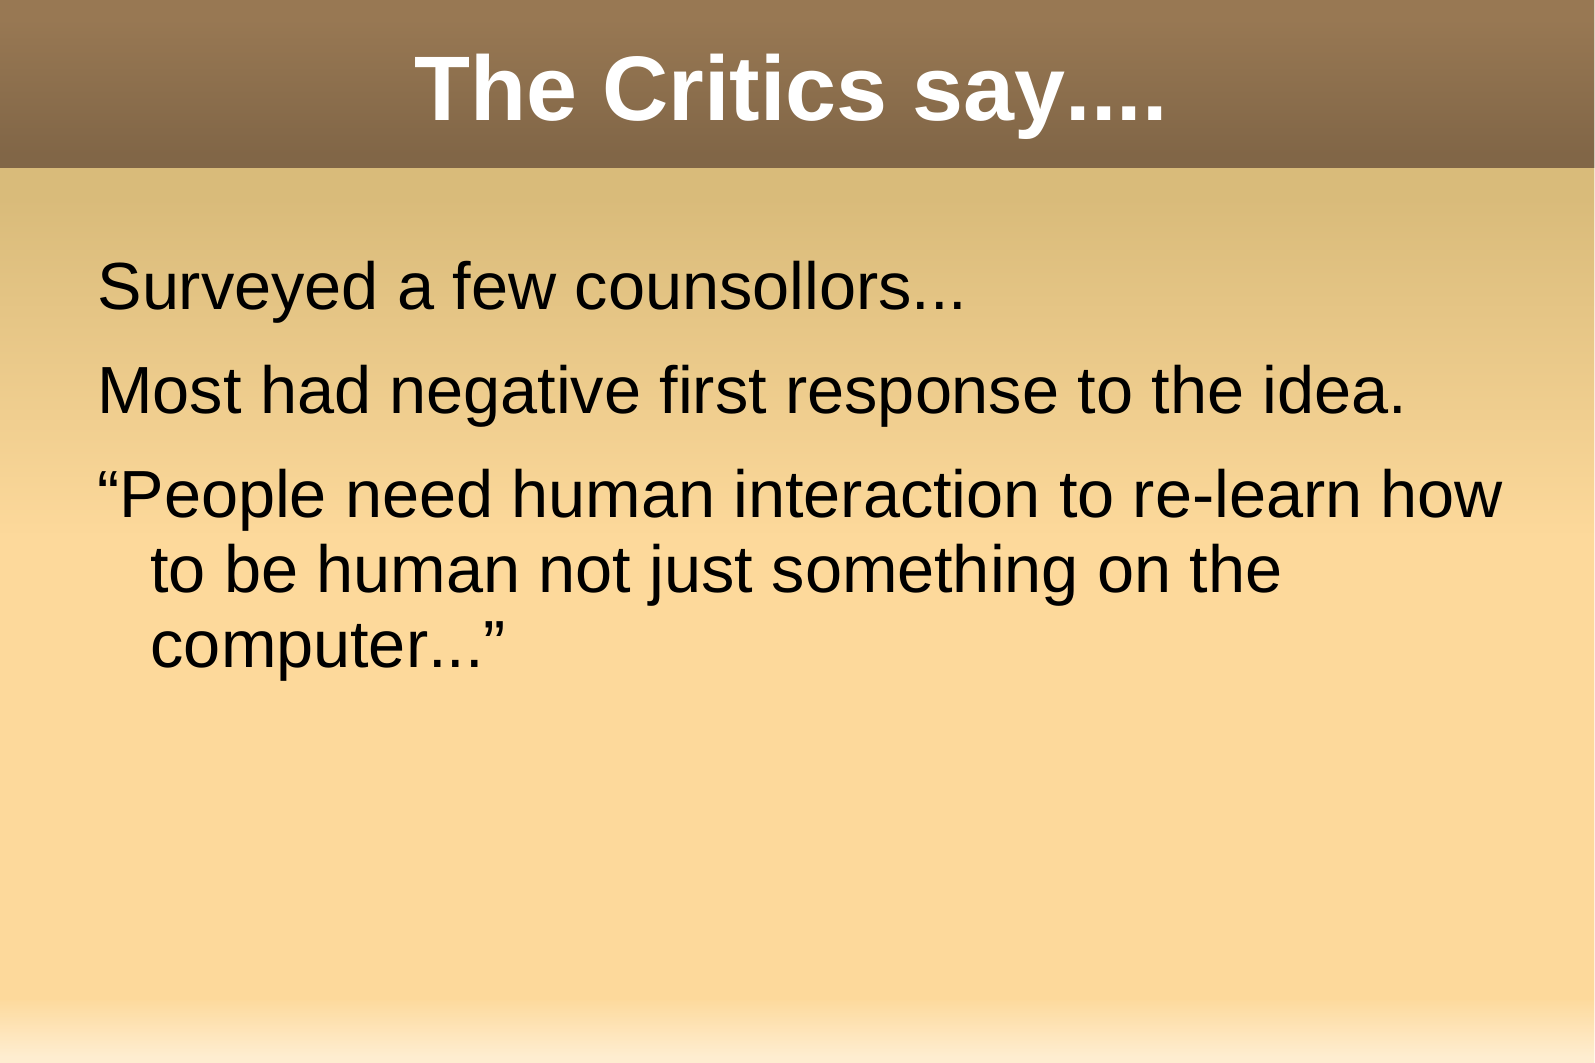

# The Critics say....
Surveyed a few counsollors...
Most had negative first response to the idea.
“People need human interaction to re-learn how to be human not just something on the computer...”